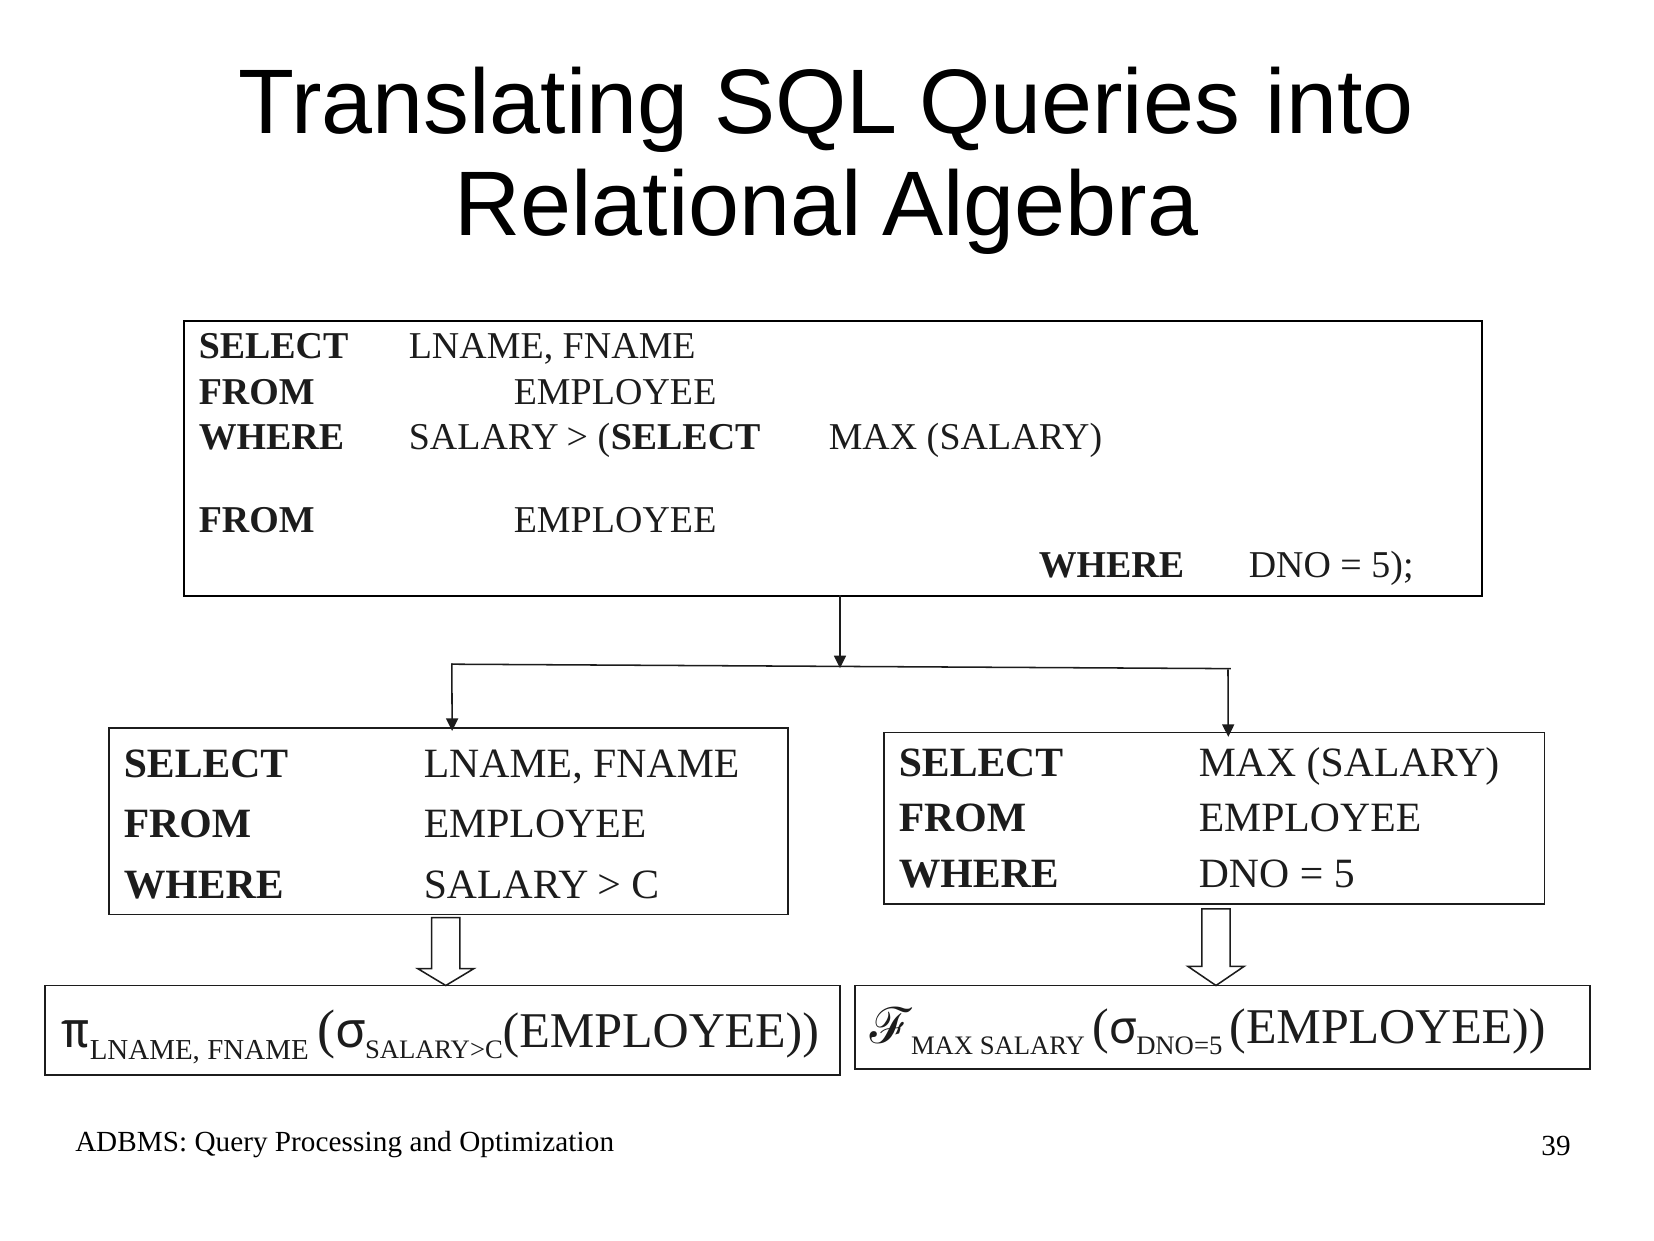

# Translating SQL Queries into Relational Algebra
SELECT 	LNAME, FNAME
FROM 		EMPLOYEE
WHERE 	SALARY > (SELECT 	MAX (SALARY)
								 			 	 	FROM		EMPLOYEE
				 	 		 	WHERE 	DNO = 5);
SELECT 	LNAME, FNAME
FROM 		EMPLOYEE
WHERE 	SALARY > C
SELECT	MAX (SALARY)
FROM		EMPLOYEE
WHERE 	DNO = 5
πLNAME, FNAME (σSALARY>C(EMPLOYEE))
ℱMAX SALARY (σDNO=5 (EMPLOYEE))